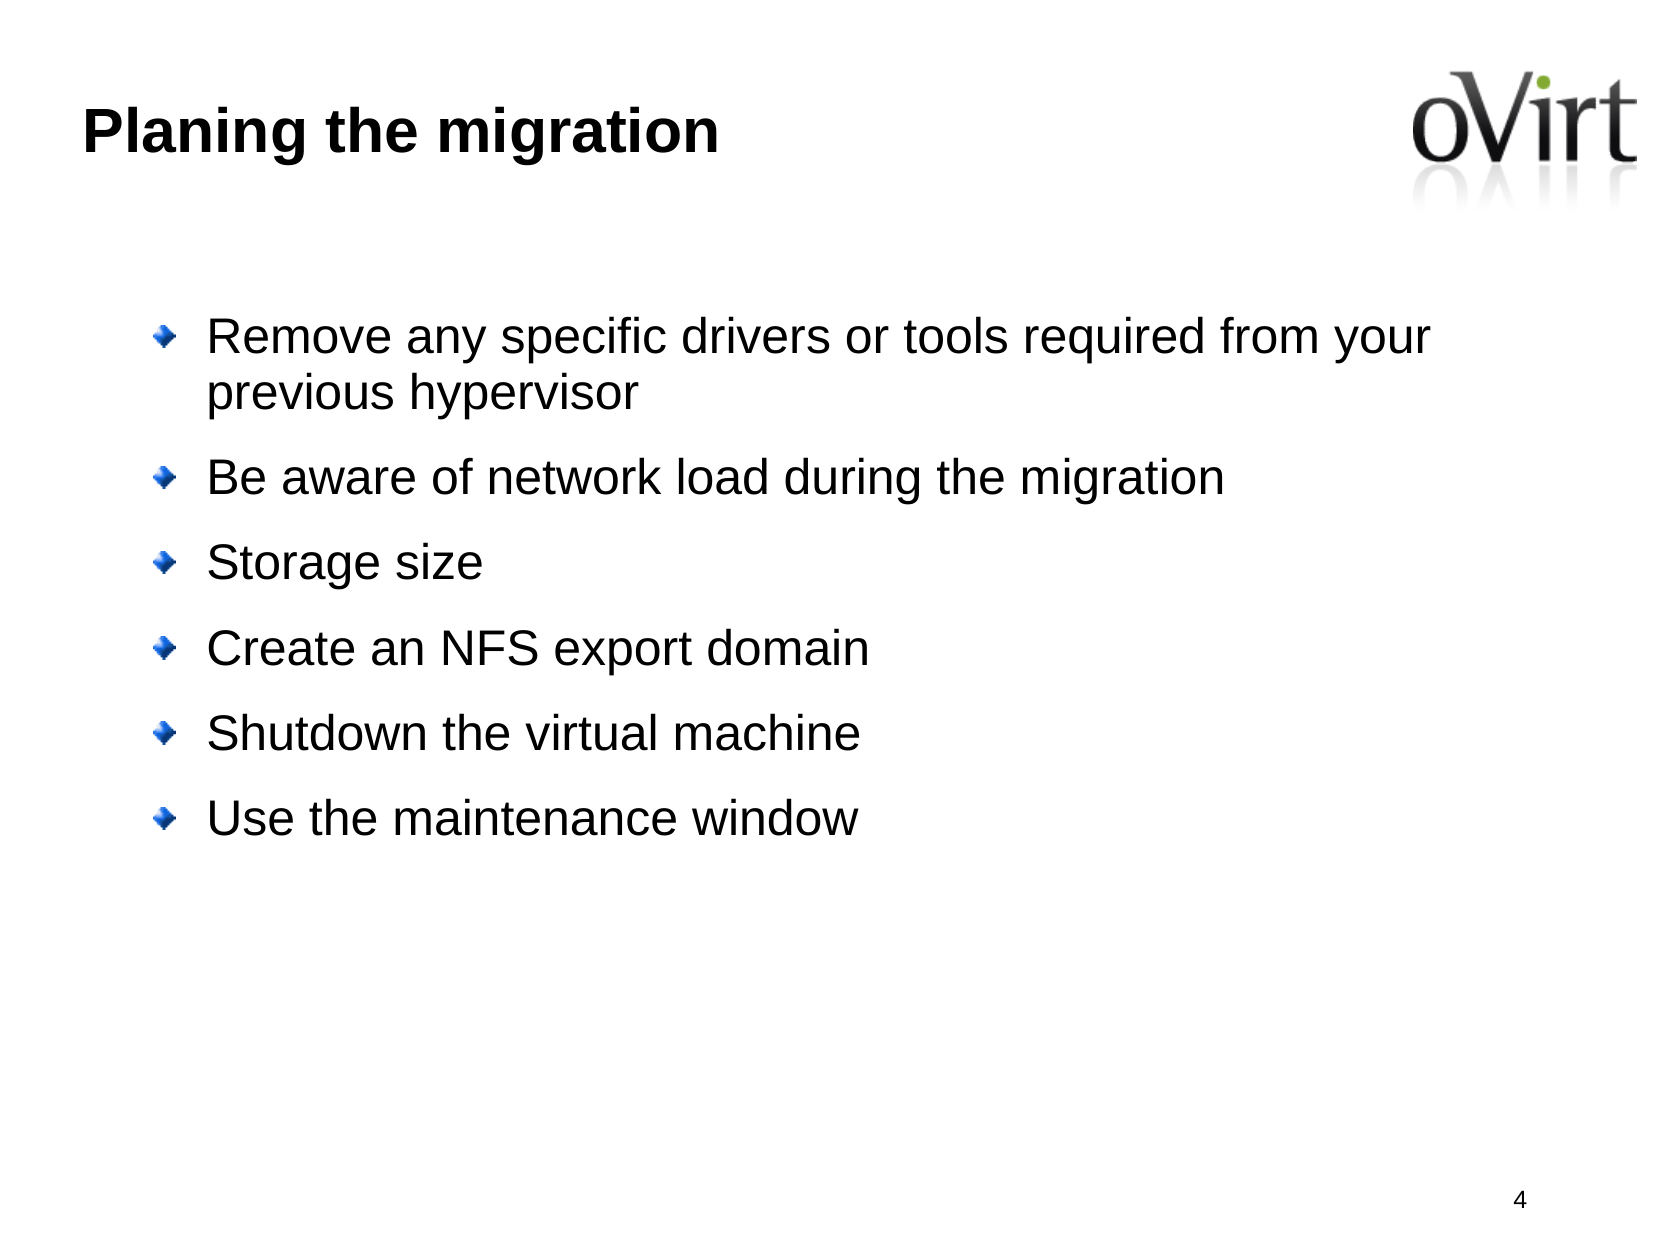

# Planing the migration
Remove any specific drivers or tools required from your previous hypervisor
Be aware of network load during the migration
Storage size
Create an NFS export domain
Shutdown the virtual machine
Use the maintenance window